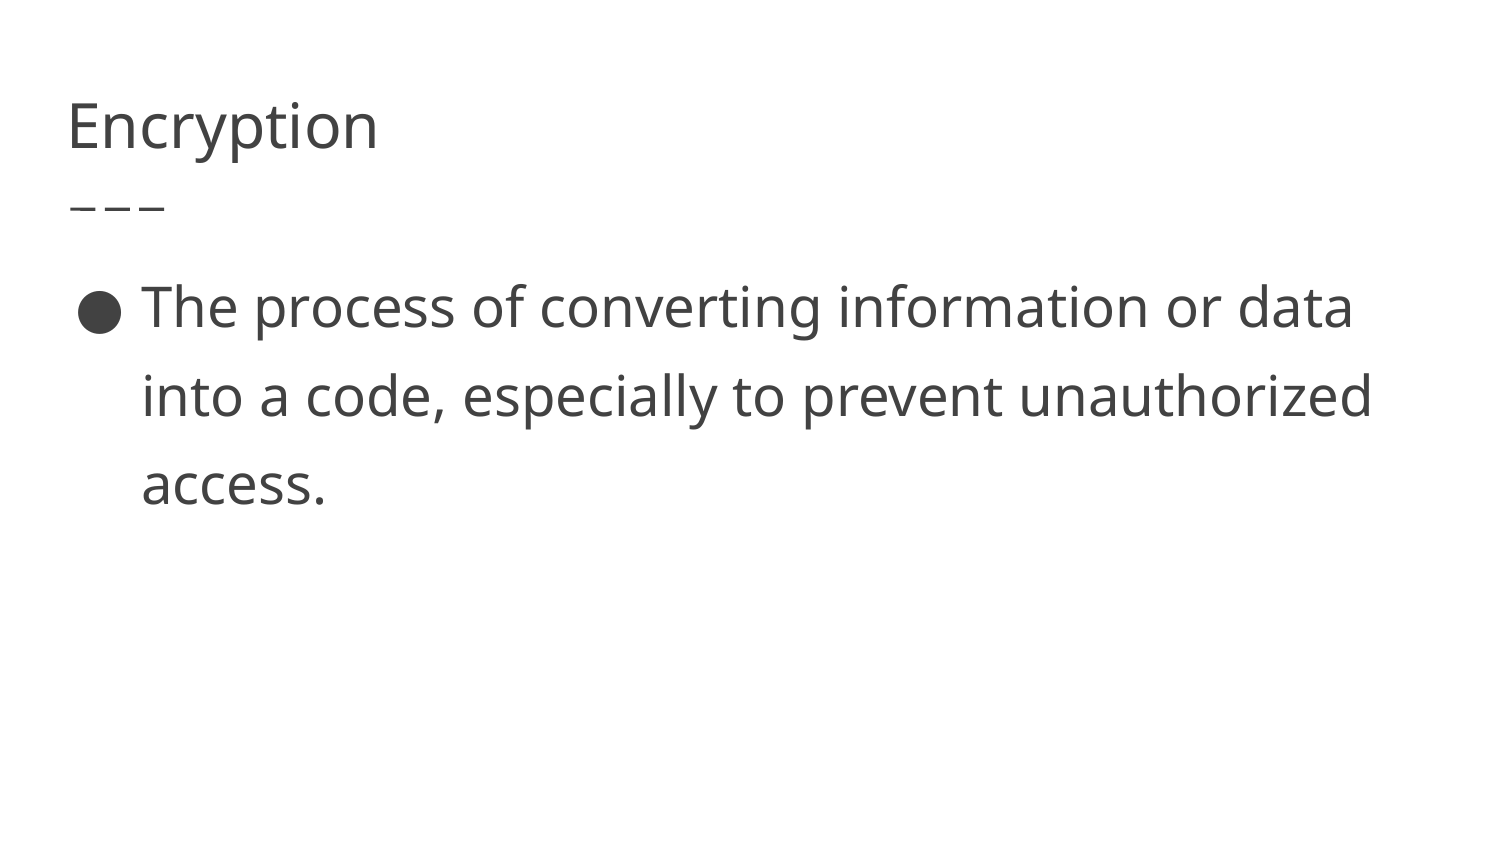

# Encryption
The process of converting information or data into a code, especially to prevent unauthorized access.